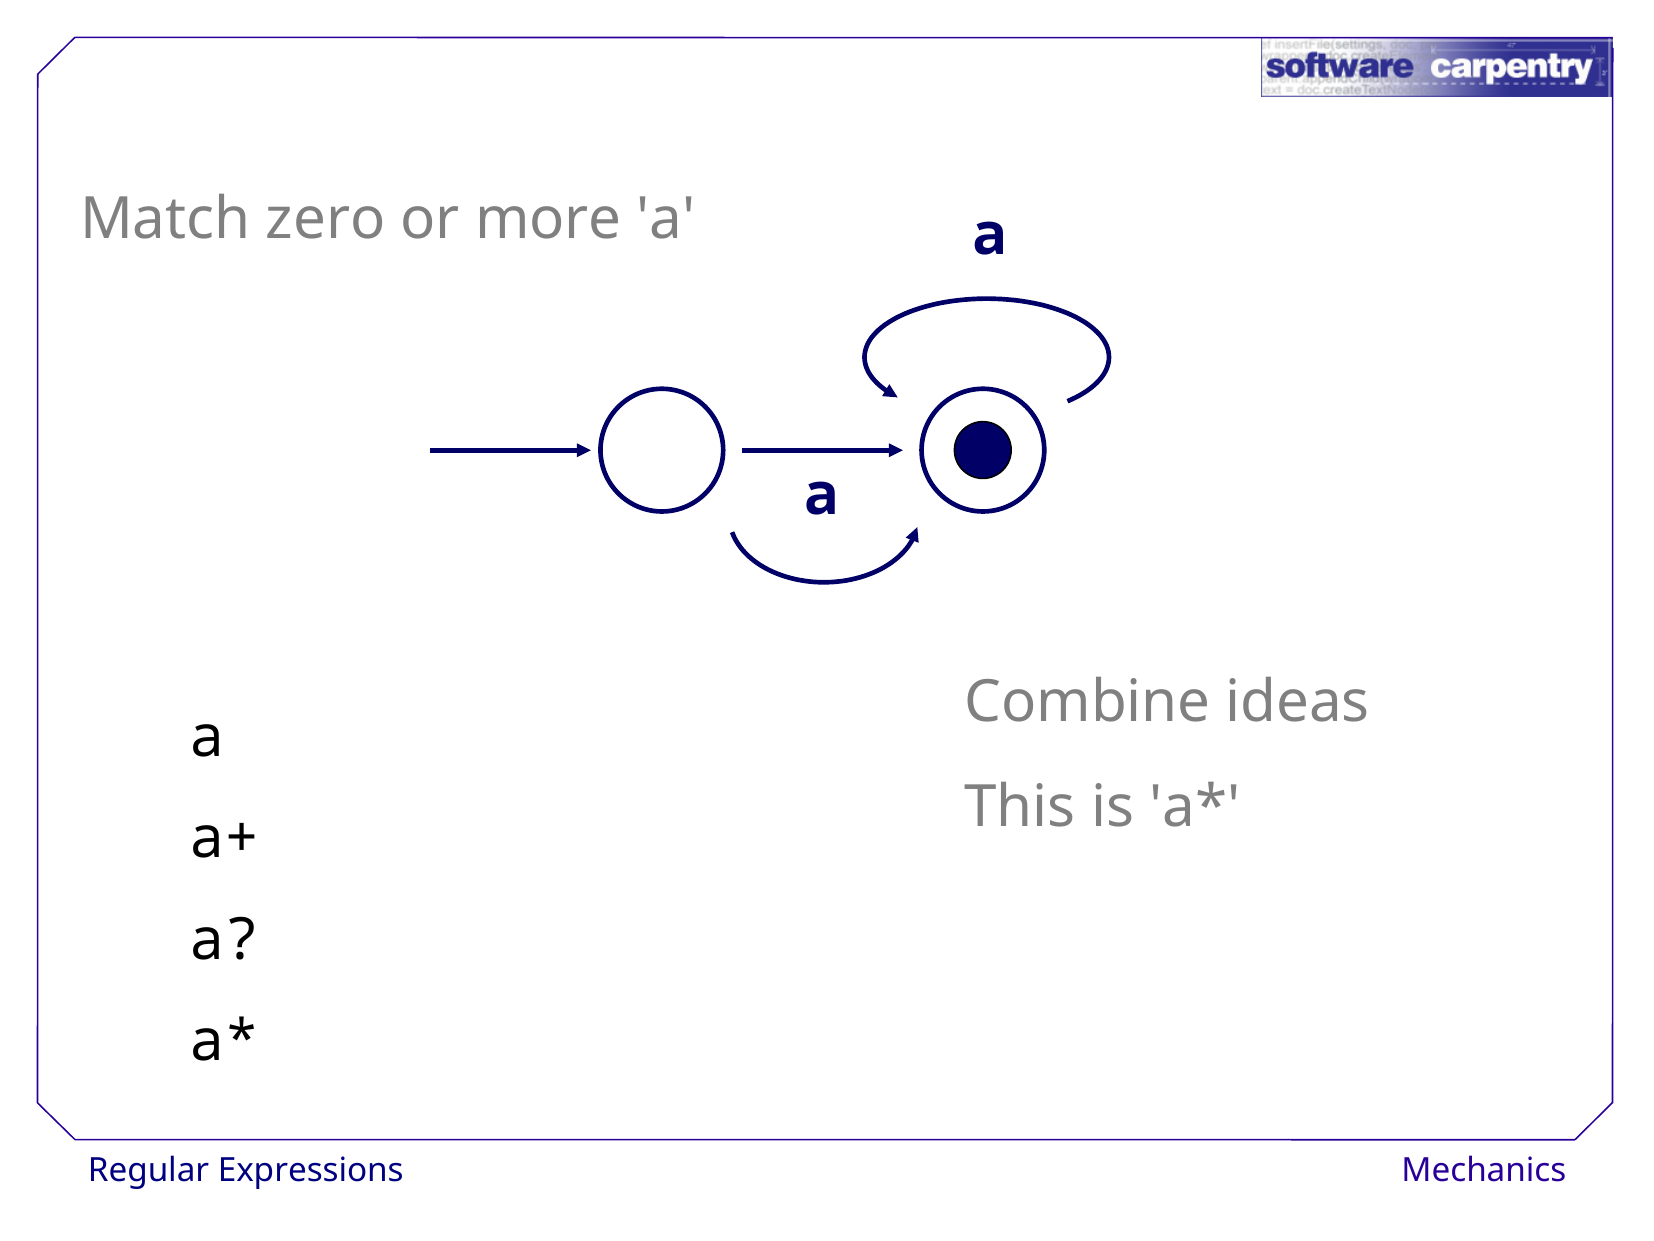

Match zero or more 'a'
a
a
Combine ideas
This is 'a*'
| a |
| --- |
| a+ |
| a? |
| a\* |